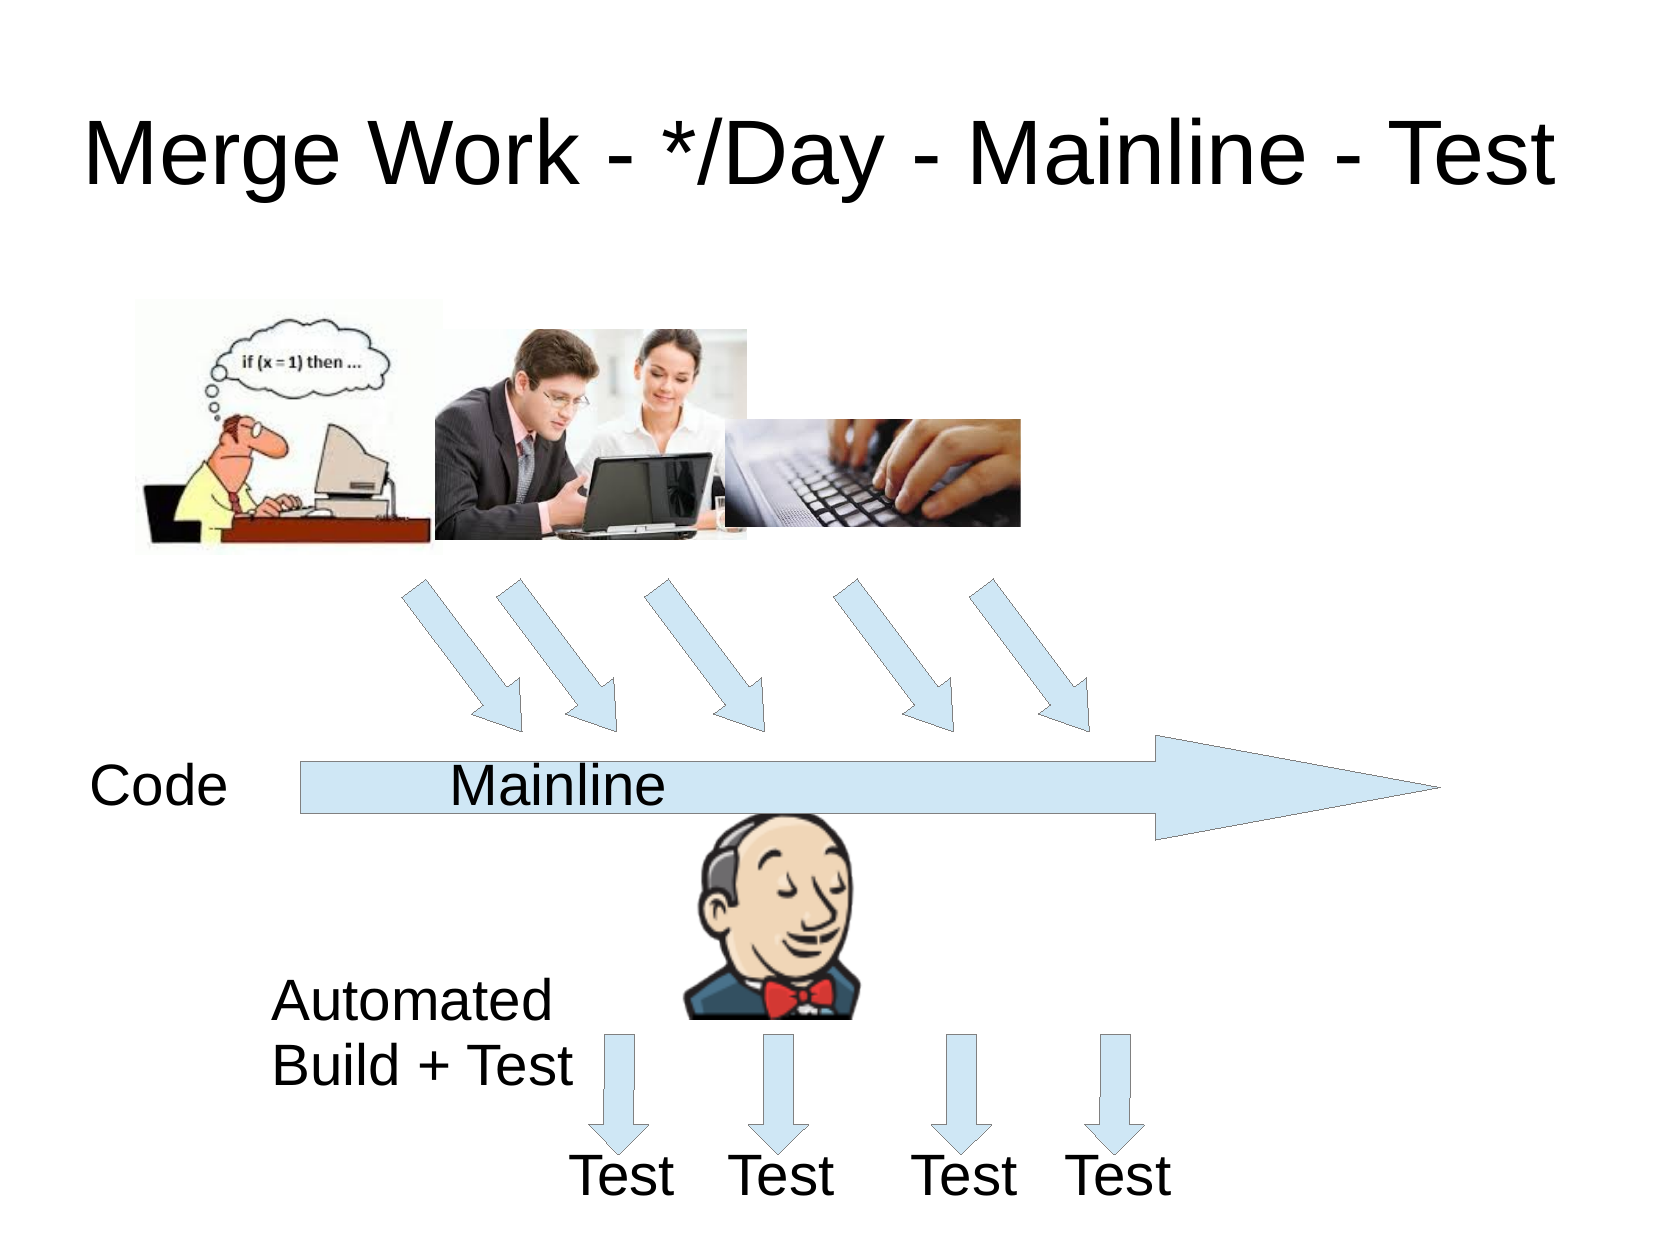

# Merge Work - */Day - Mainline - Test
Code
Mainline
Automated
Build + Test
Test
Test
Test
Test